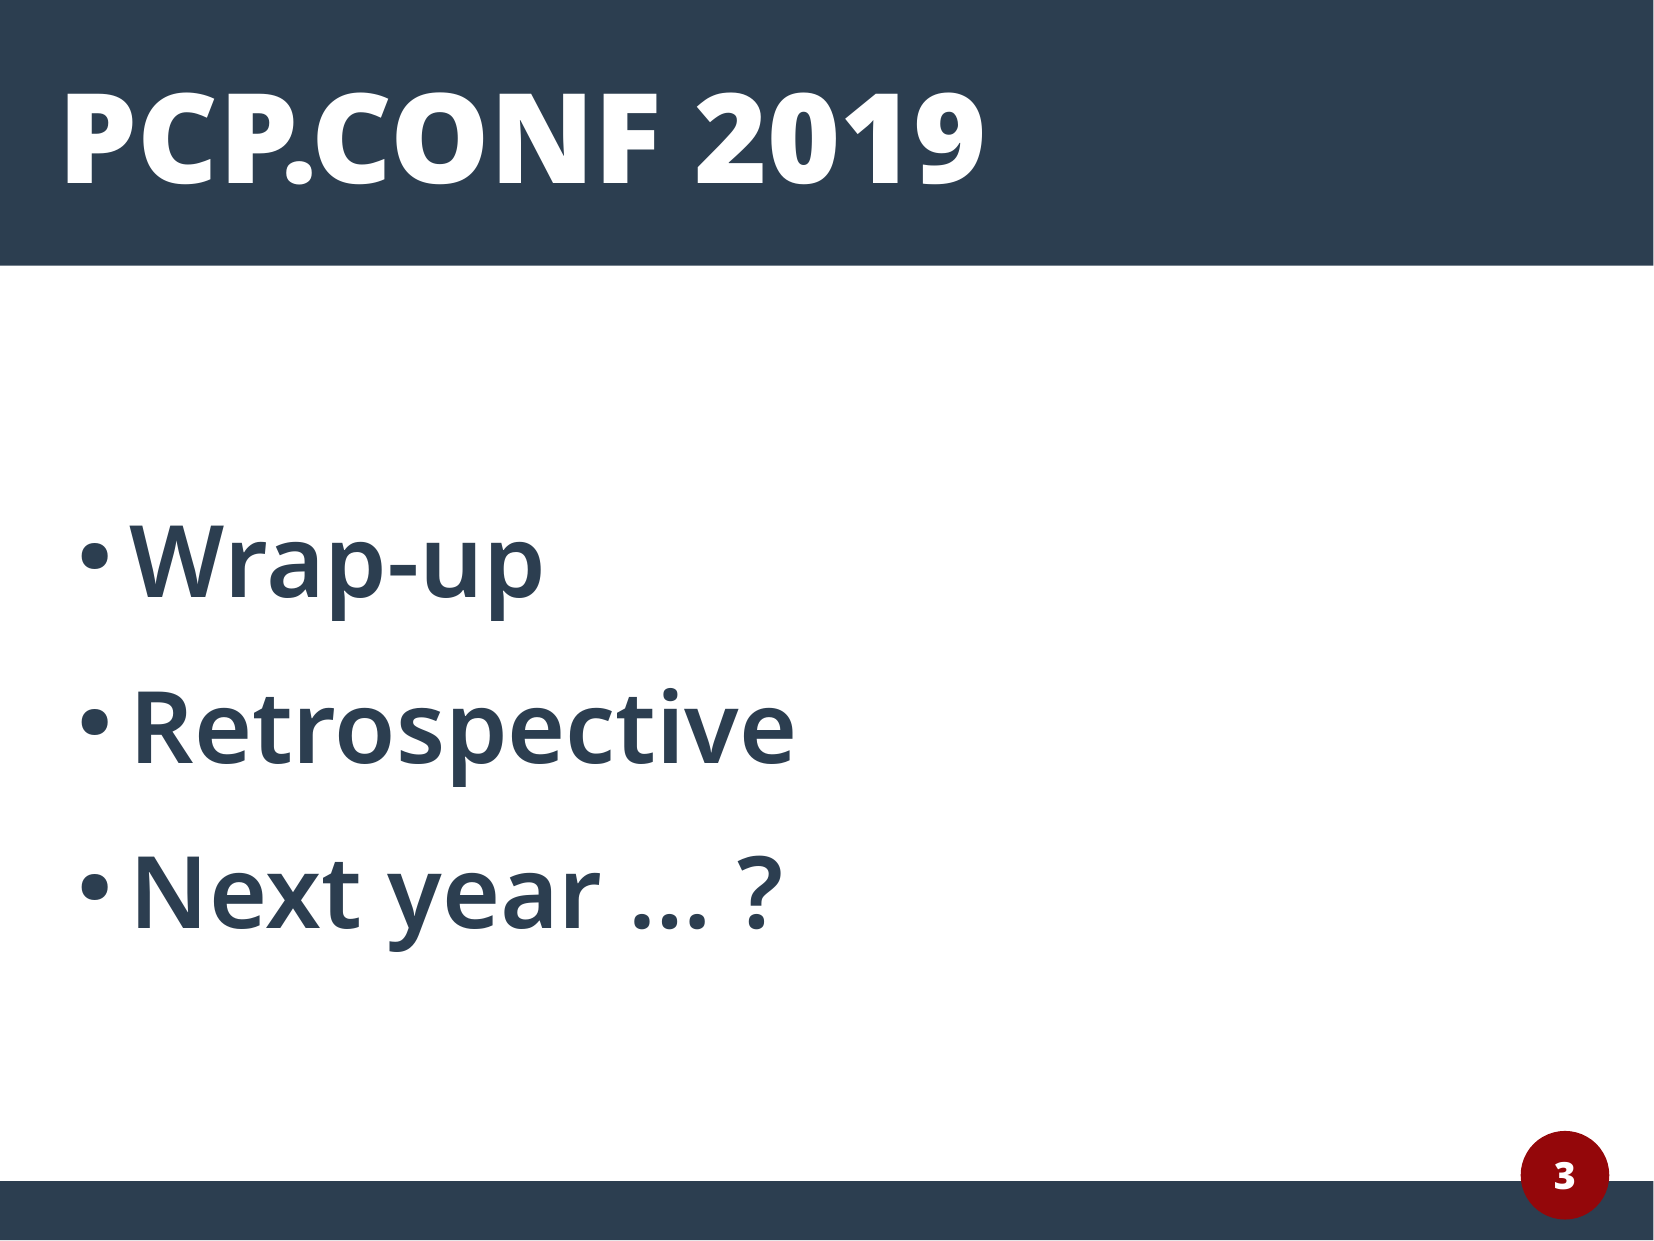

# PCP.CONF 2019
Wrap-up
Retrospective
Next year … ?
3